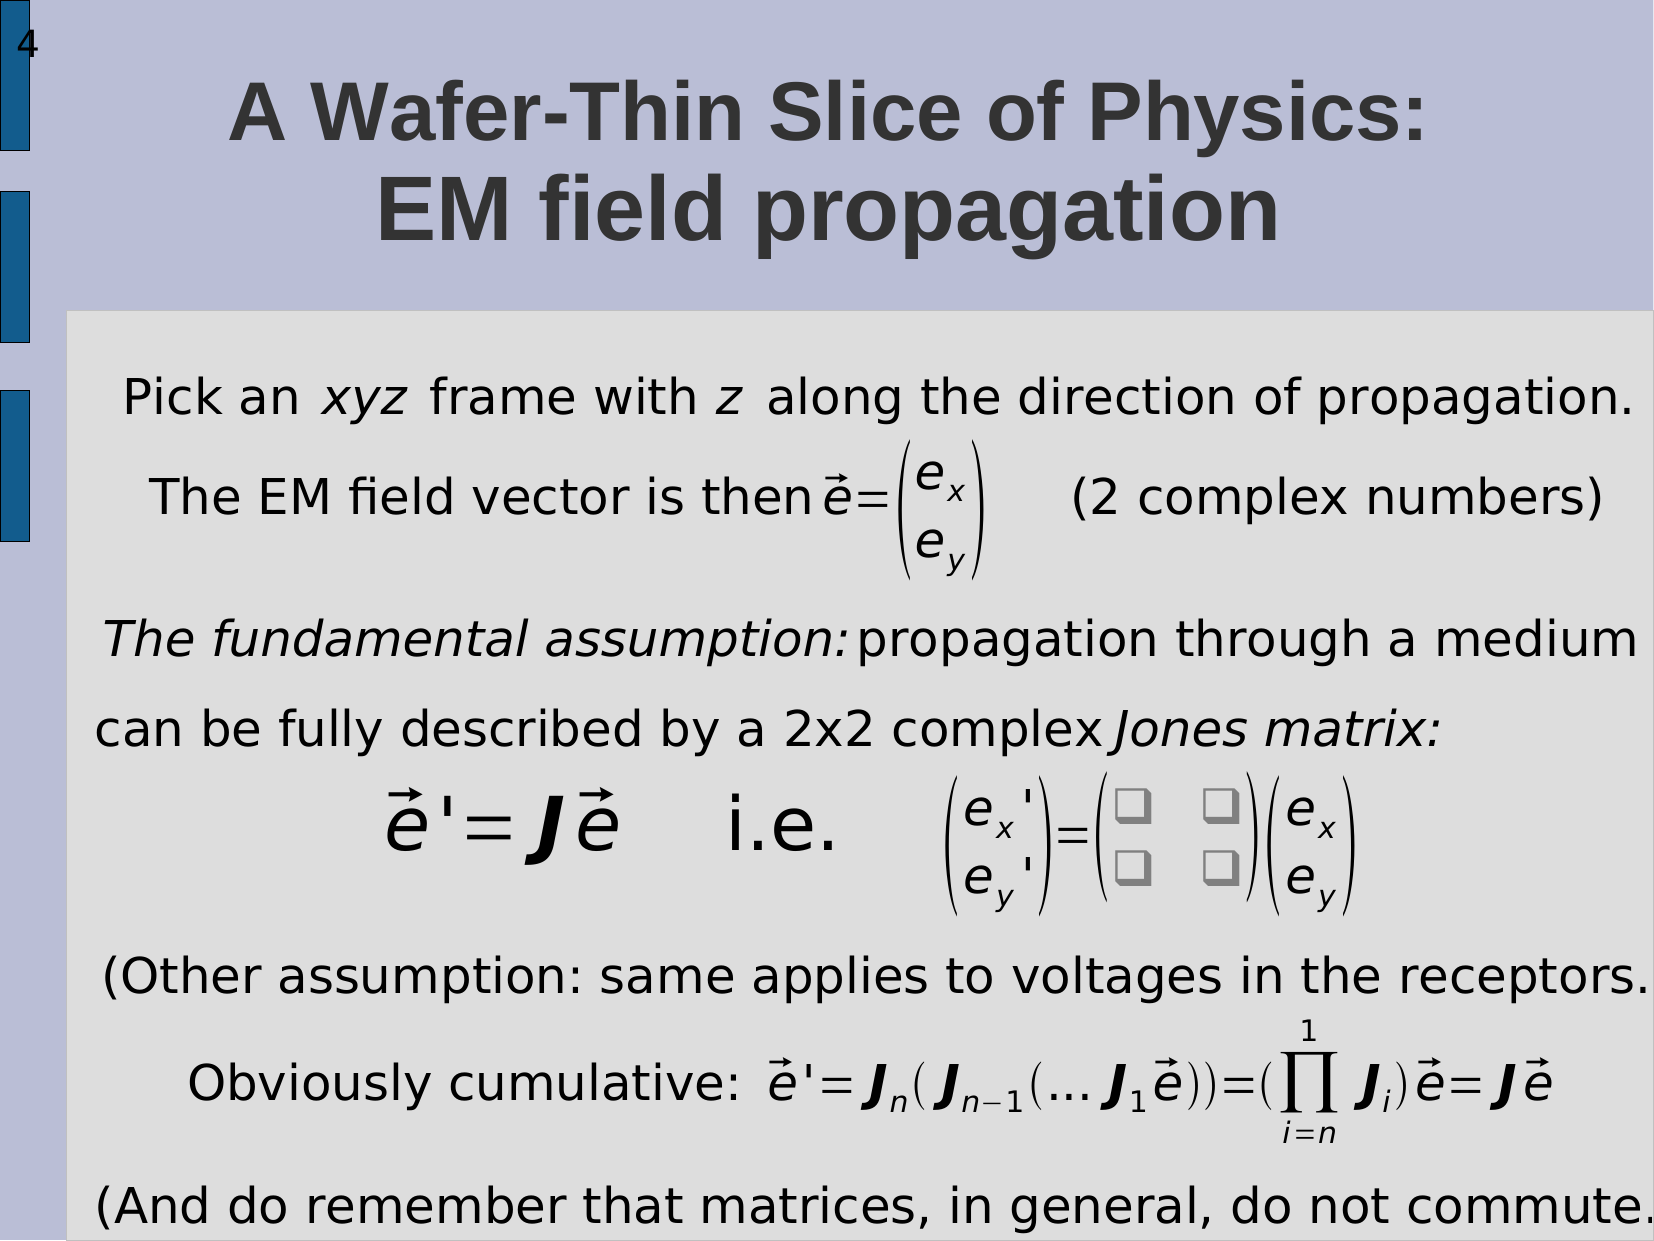

# A Wafer-Thin Slice of Physics: EM field propagation